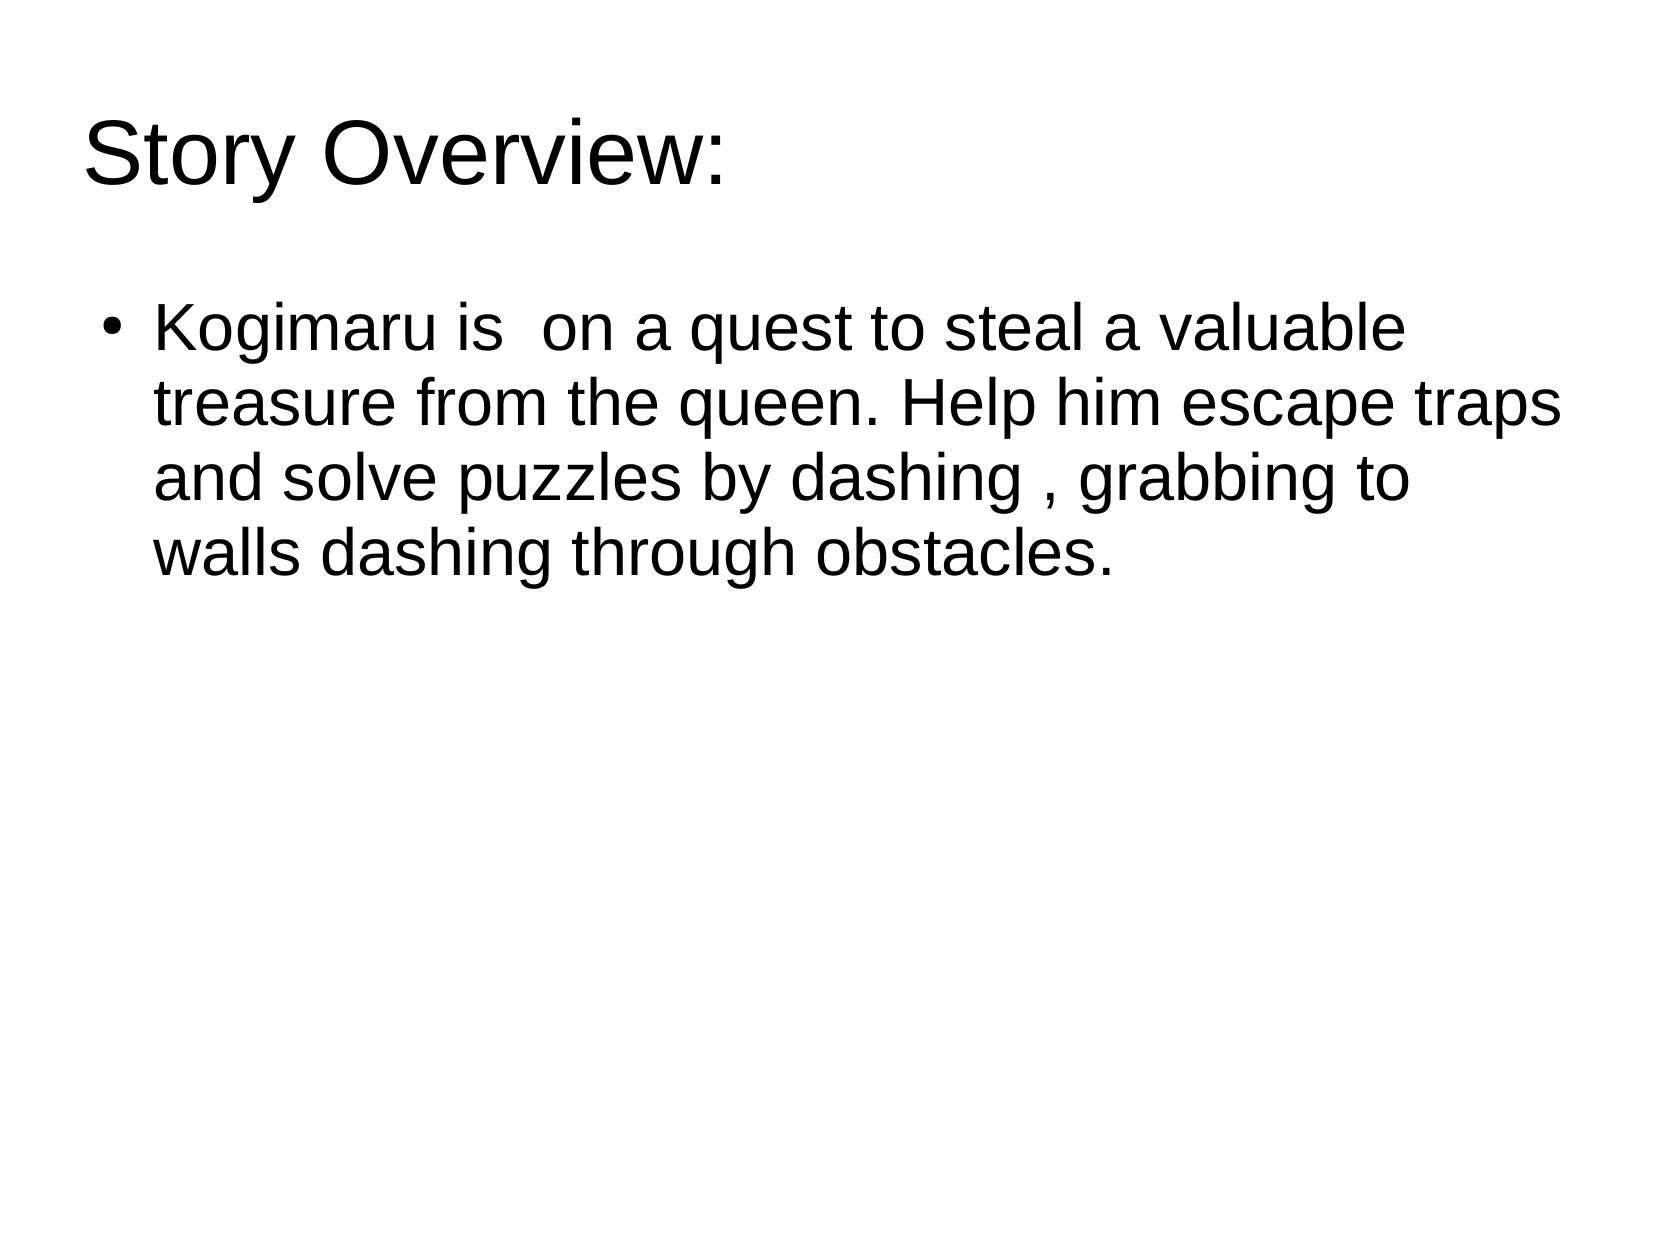

# Story Overview:
Kogimaru is on a quest to steal a valuable treasure from the queen. Help him escape traps and solve puzzles by dashing , grabbing to walls dashing through obstacles.